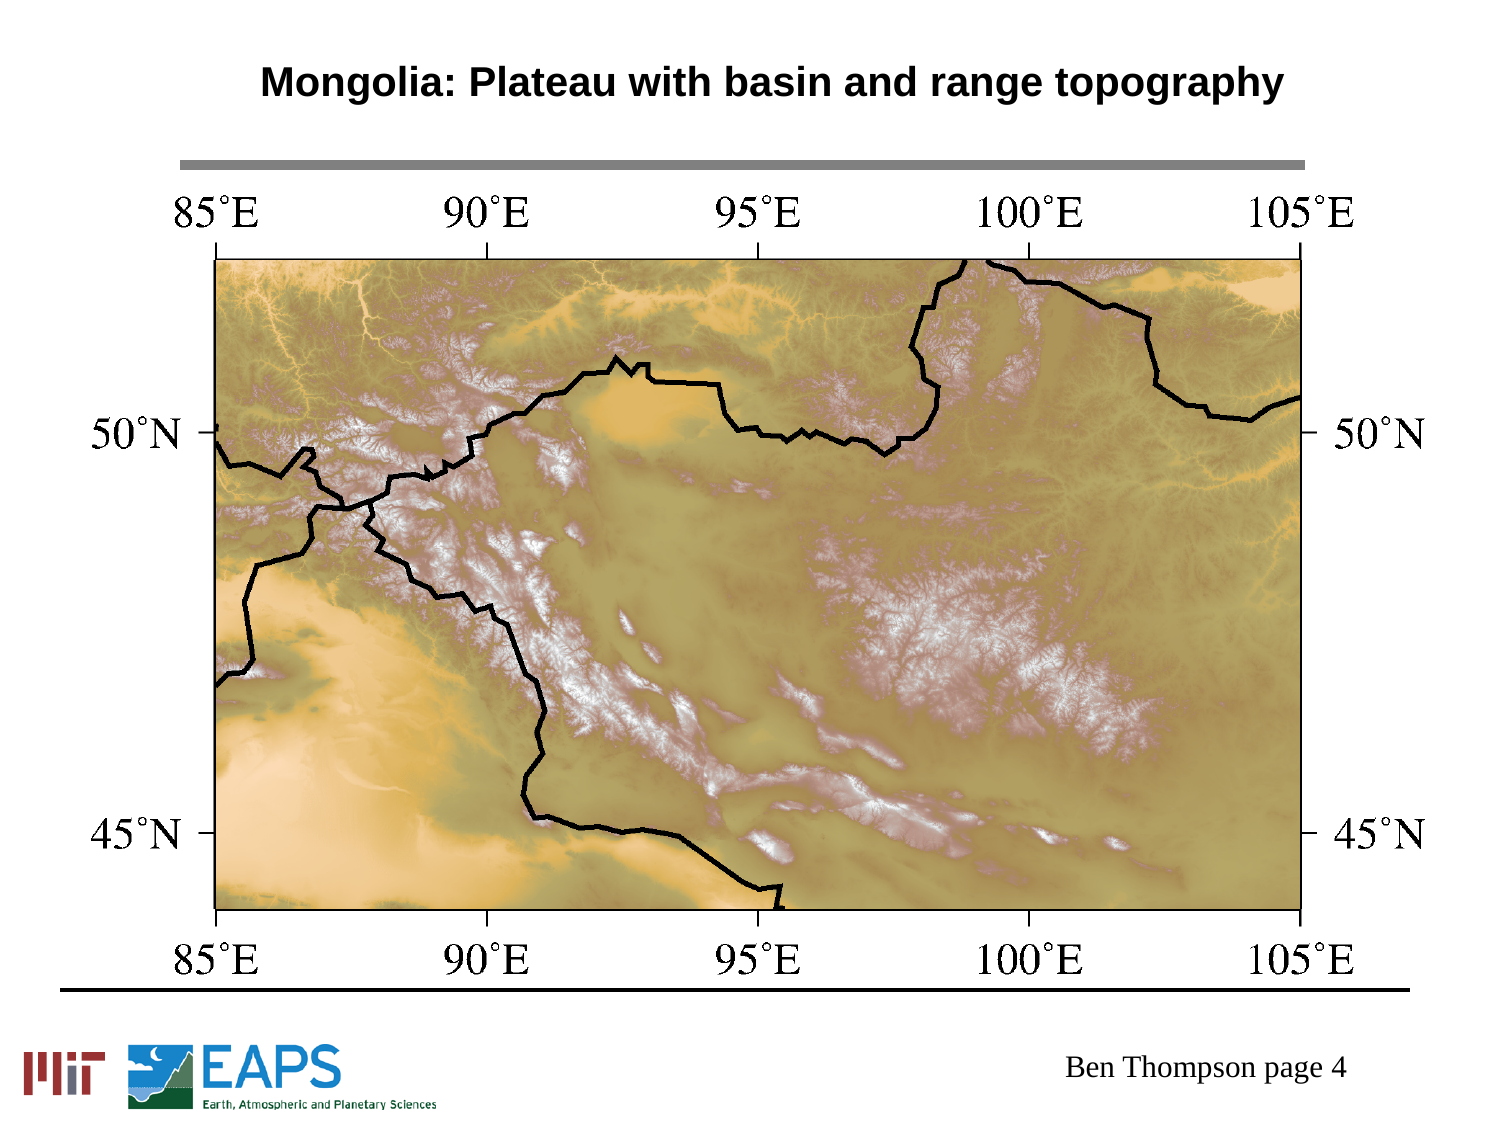

# Mongolia: Plateau with basin and range topography
4